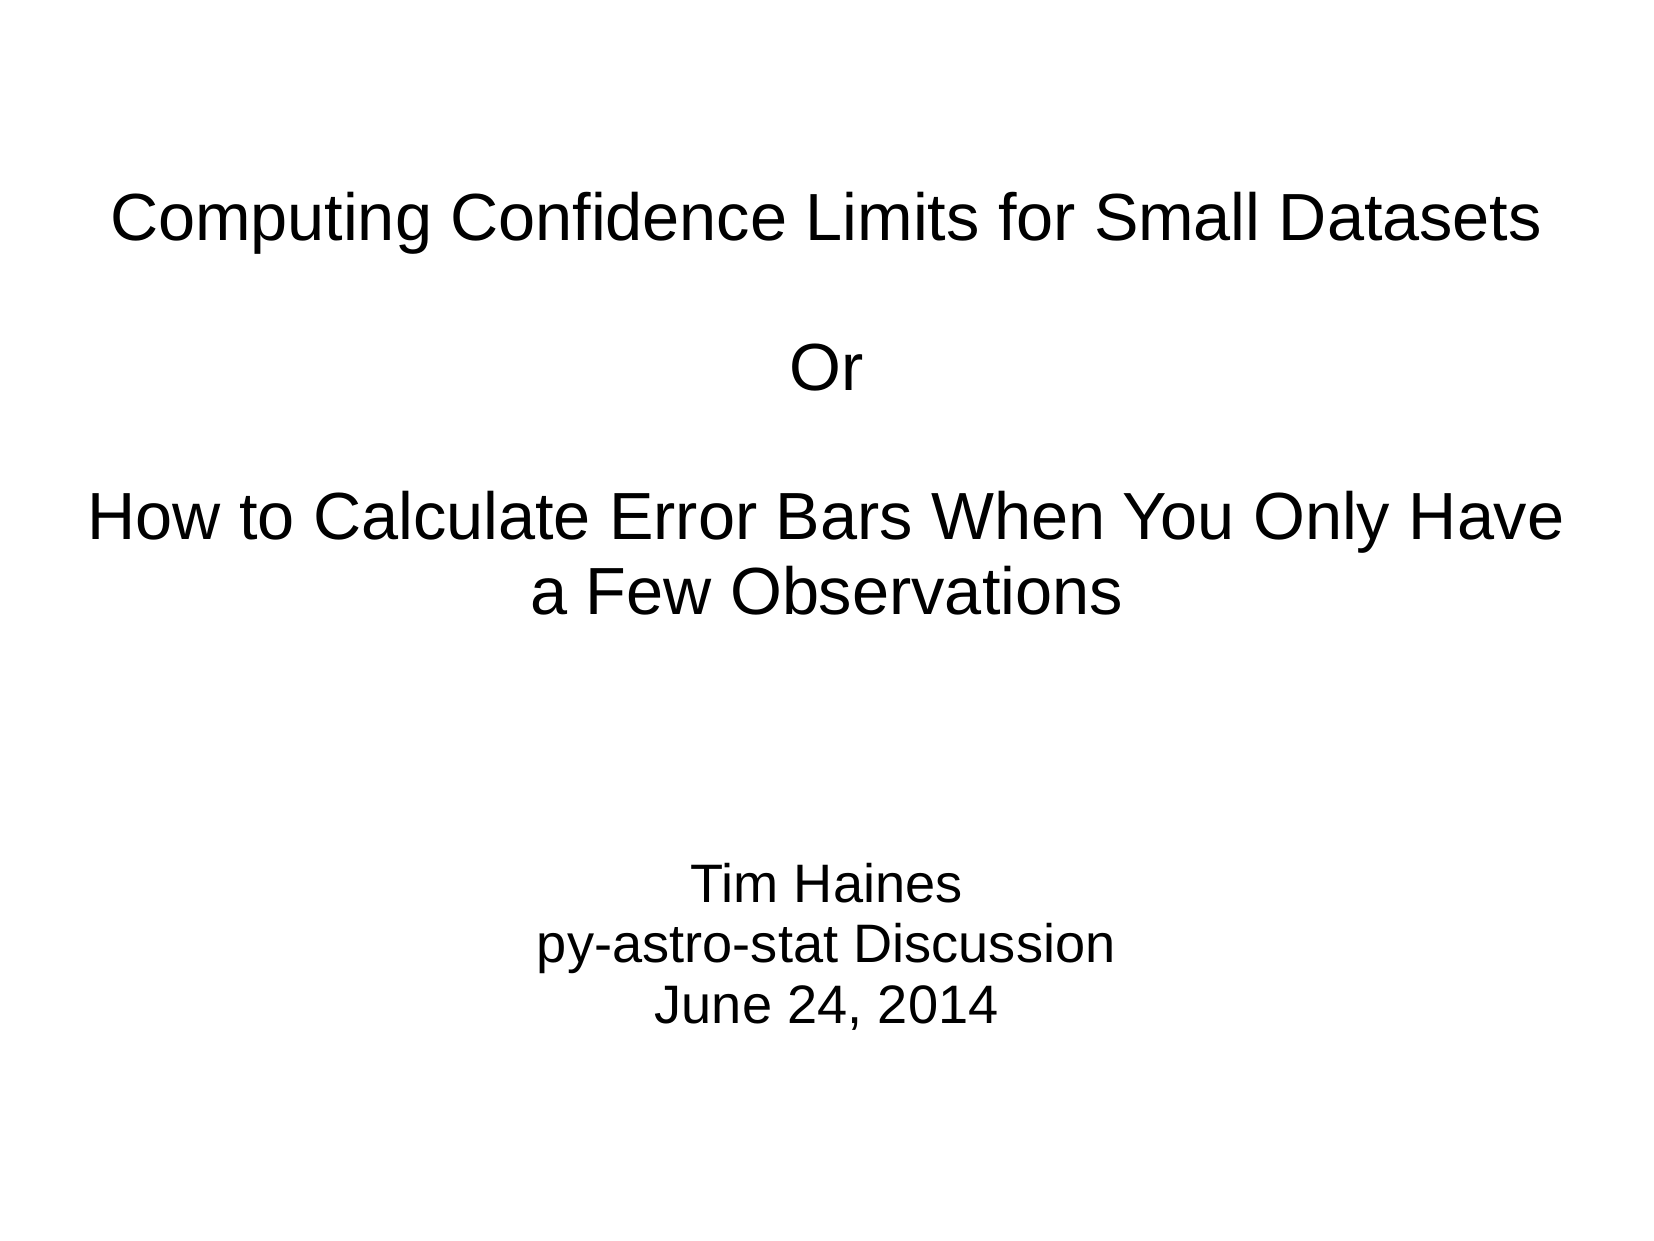

# Computing Confidence Limits for Small Datasets
Or
How to Calculate Error Bars When You Only Have a Few Observations
Tim Haines
py-astro-stat Discussion
June 24, 2014